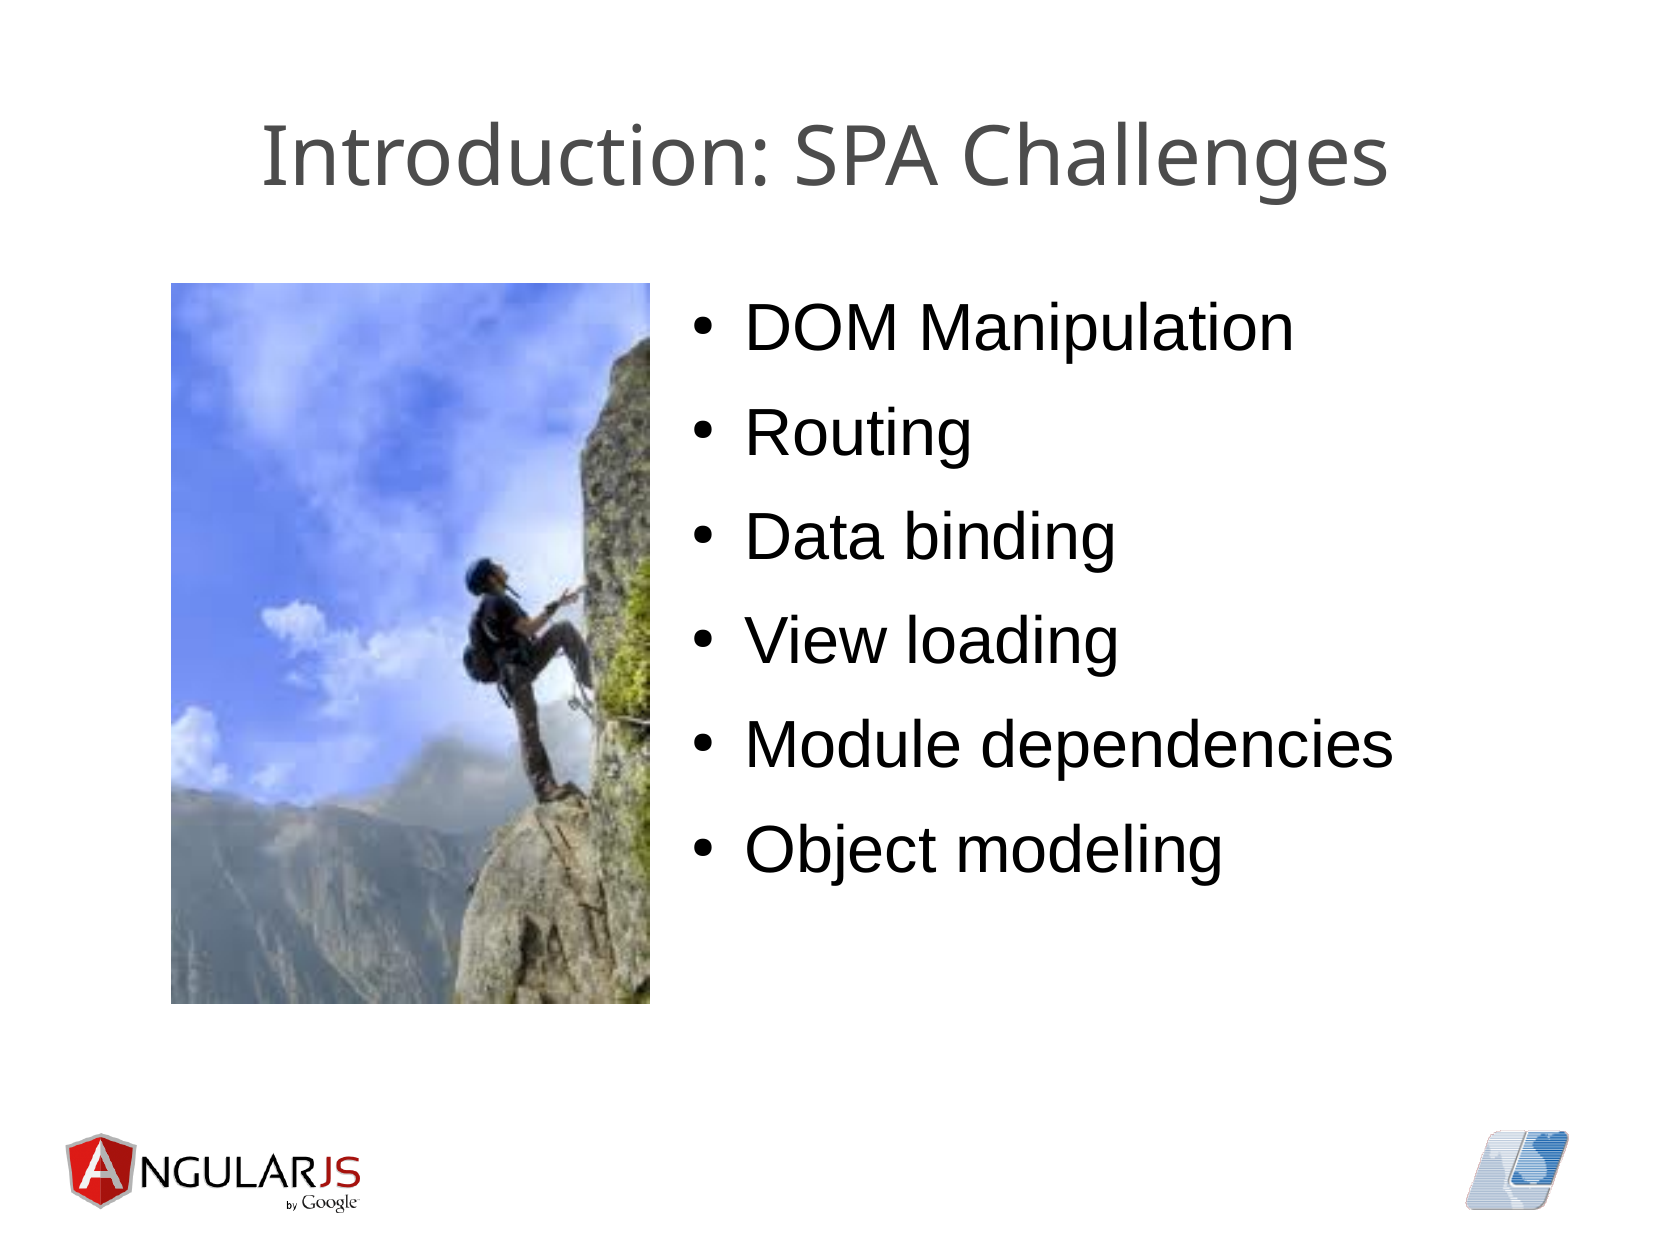

# Introduction: SPA Challenges
DOM Manipulation
Routing
Data binding
View loading
Module dependencies
Object modeling